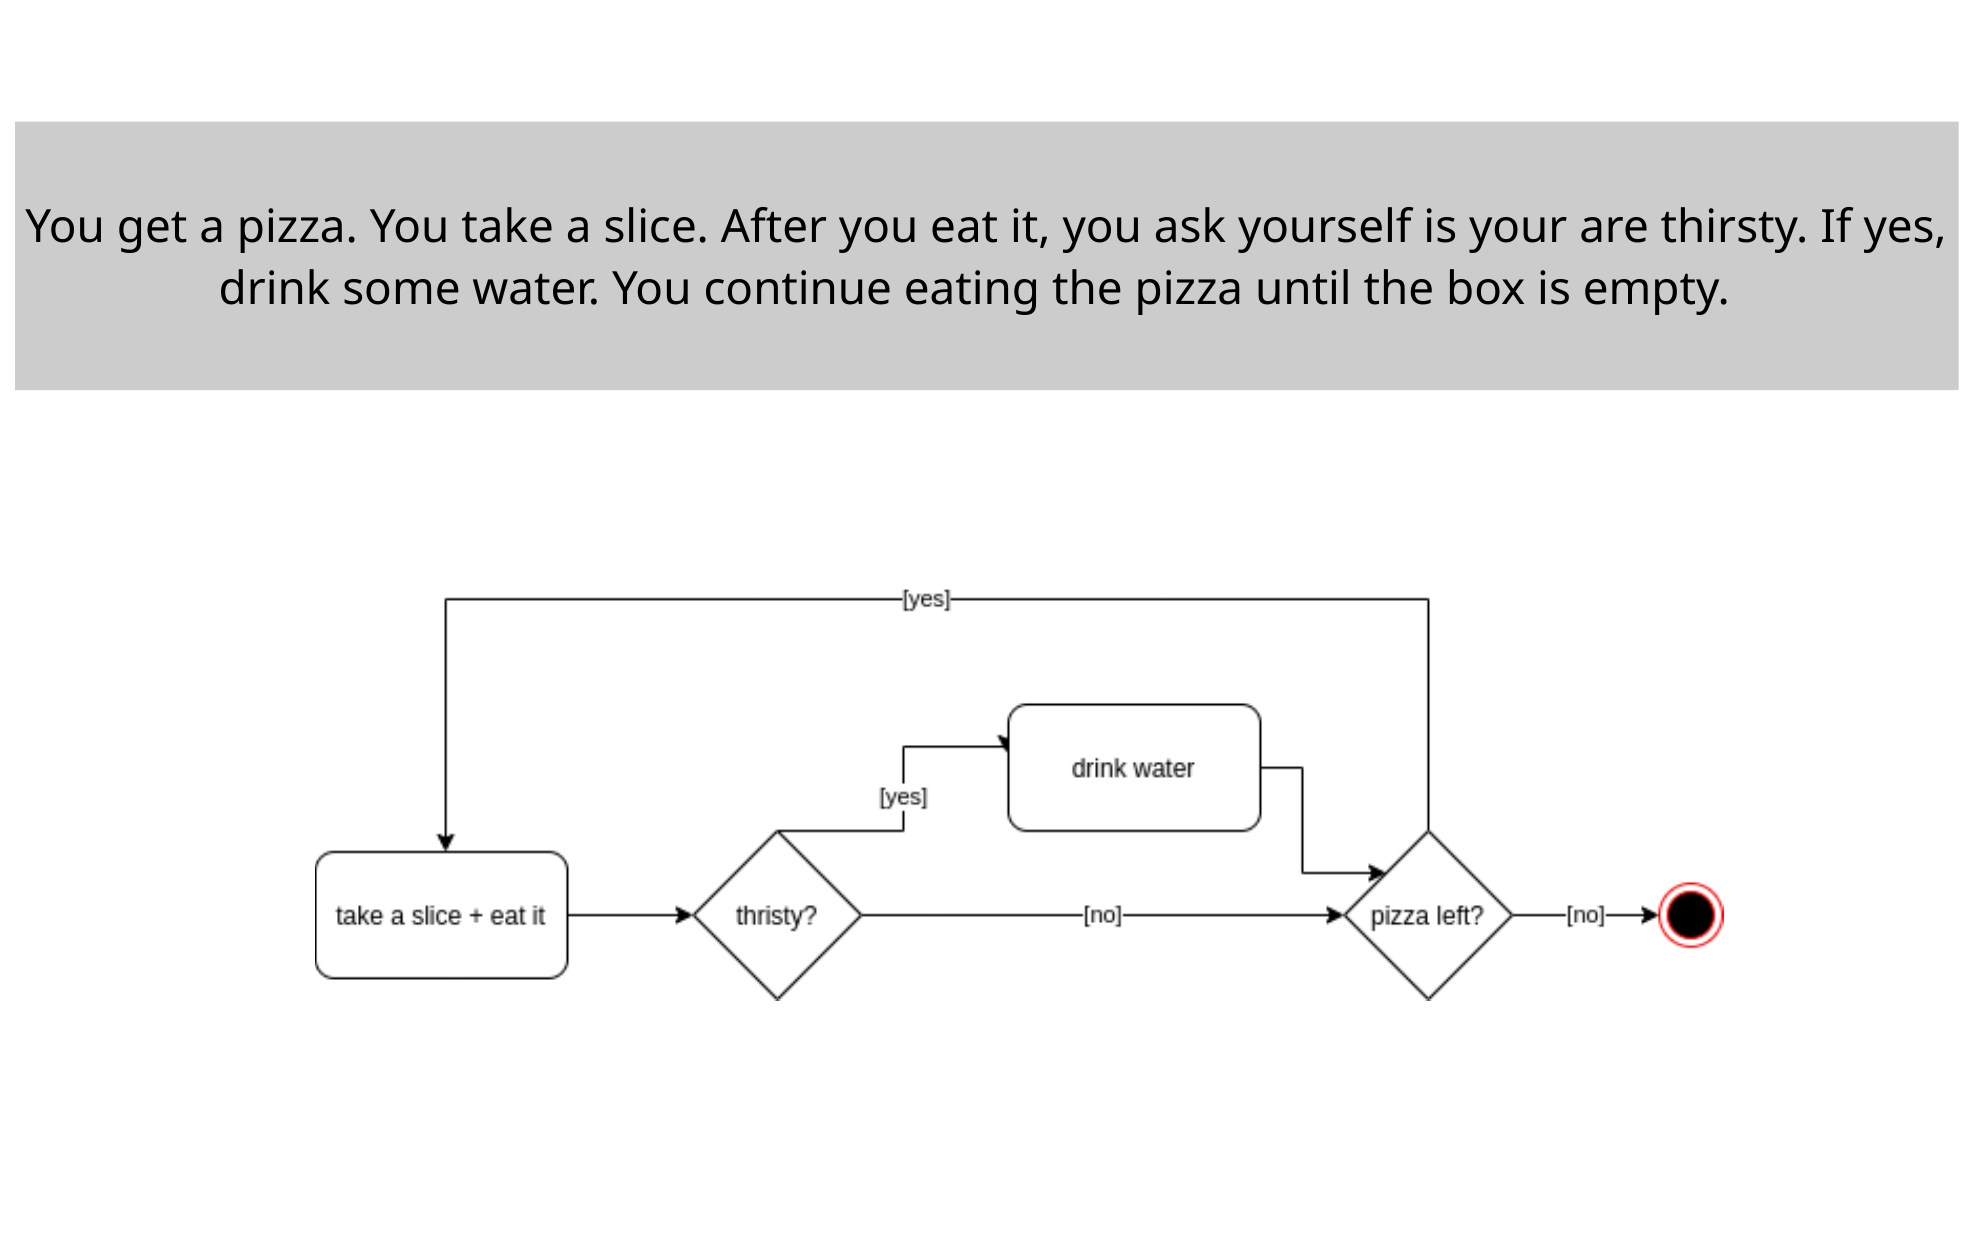

You get a pizza. You take a slice. After you eat it, you ask yourself is your are thirsty. If yes, drink some water. You continue eating the pizza until the box is empty.